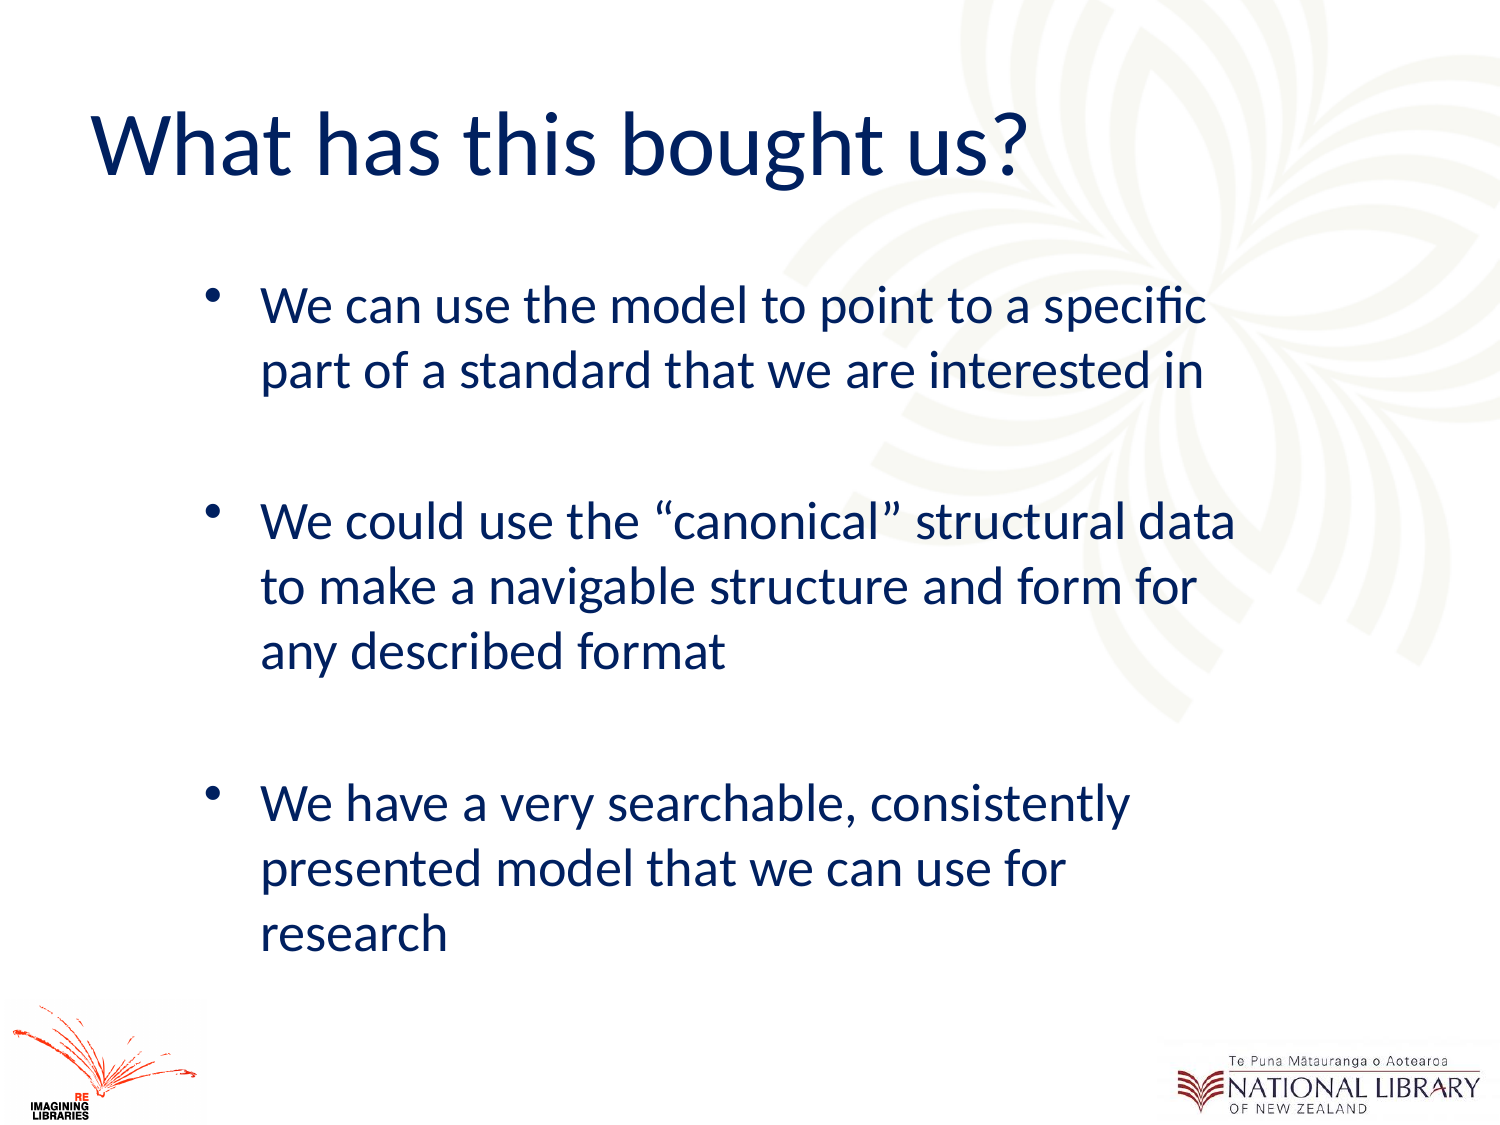

# What has this bought us?
We can use the model to point to a specific part of a standard that we are interested in
We could use the “canonical” structural data to make a navigable structure and form for any described format
We have a very searchable, consistently presented model that we can use for research